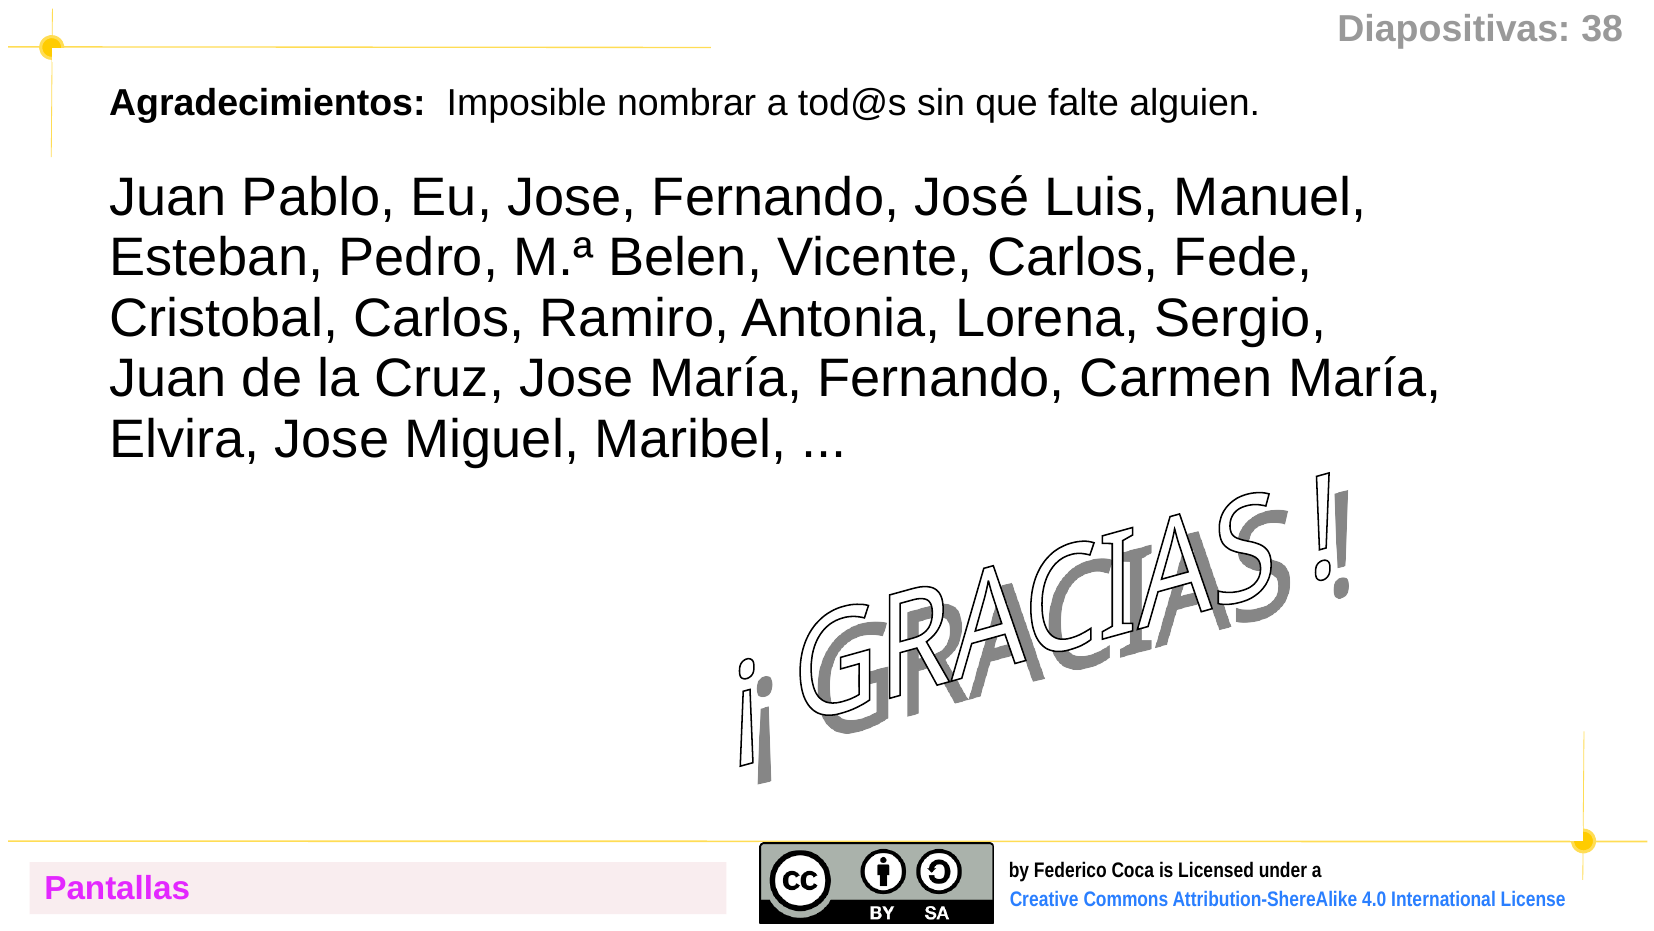

Diapositivas: 38
Agradecimientos: Imposible nombrar a tod@s sin que falte alguien.
Juan Pablo, Eu, Jose, Fernando, José Luis, Manuel, Esteban, Pedro, M.ª Belen, Vicente, Carlos, Fede, Cristobal, Carlos, Ramiro, Antonia, Lorena, Sergio, Juan de la Cruz, Jose María, Fernando, Carmen María, Elvira, Jose Miguel, Maribel, ...
¡ GRACIAS !
Pantallas